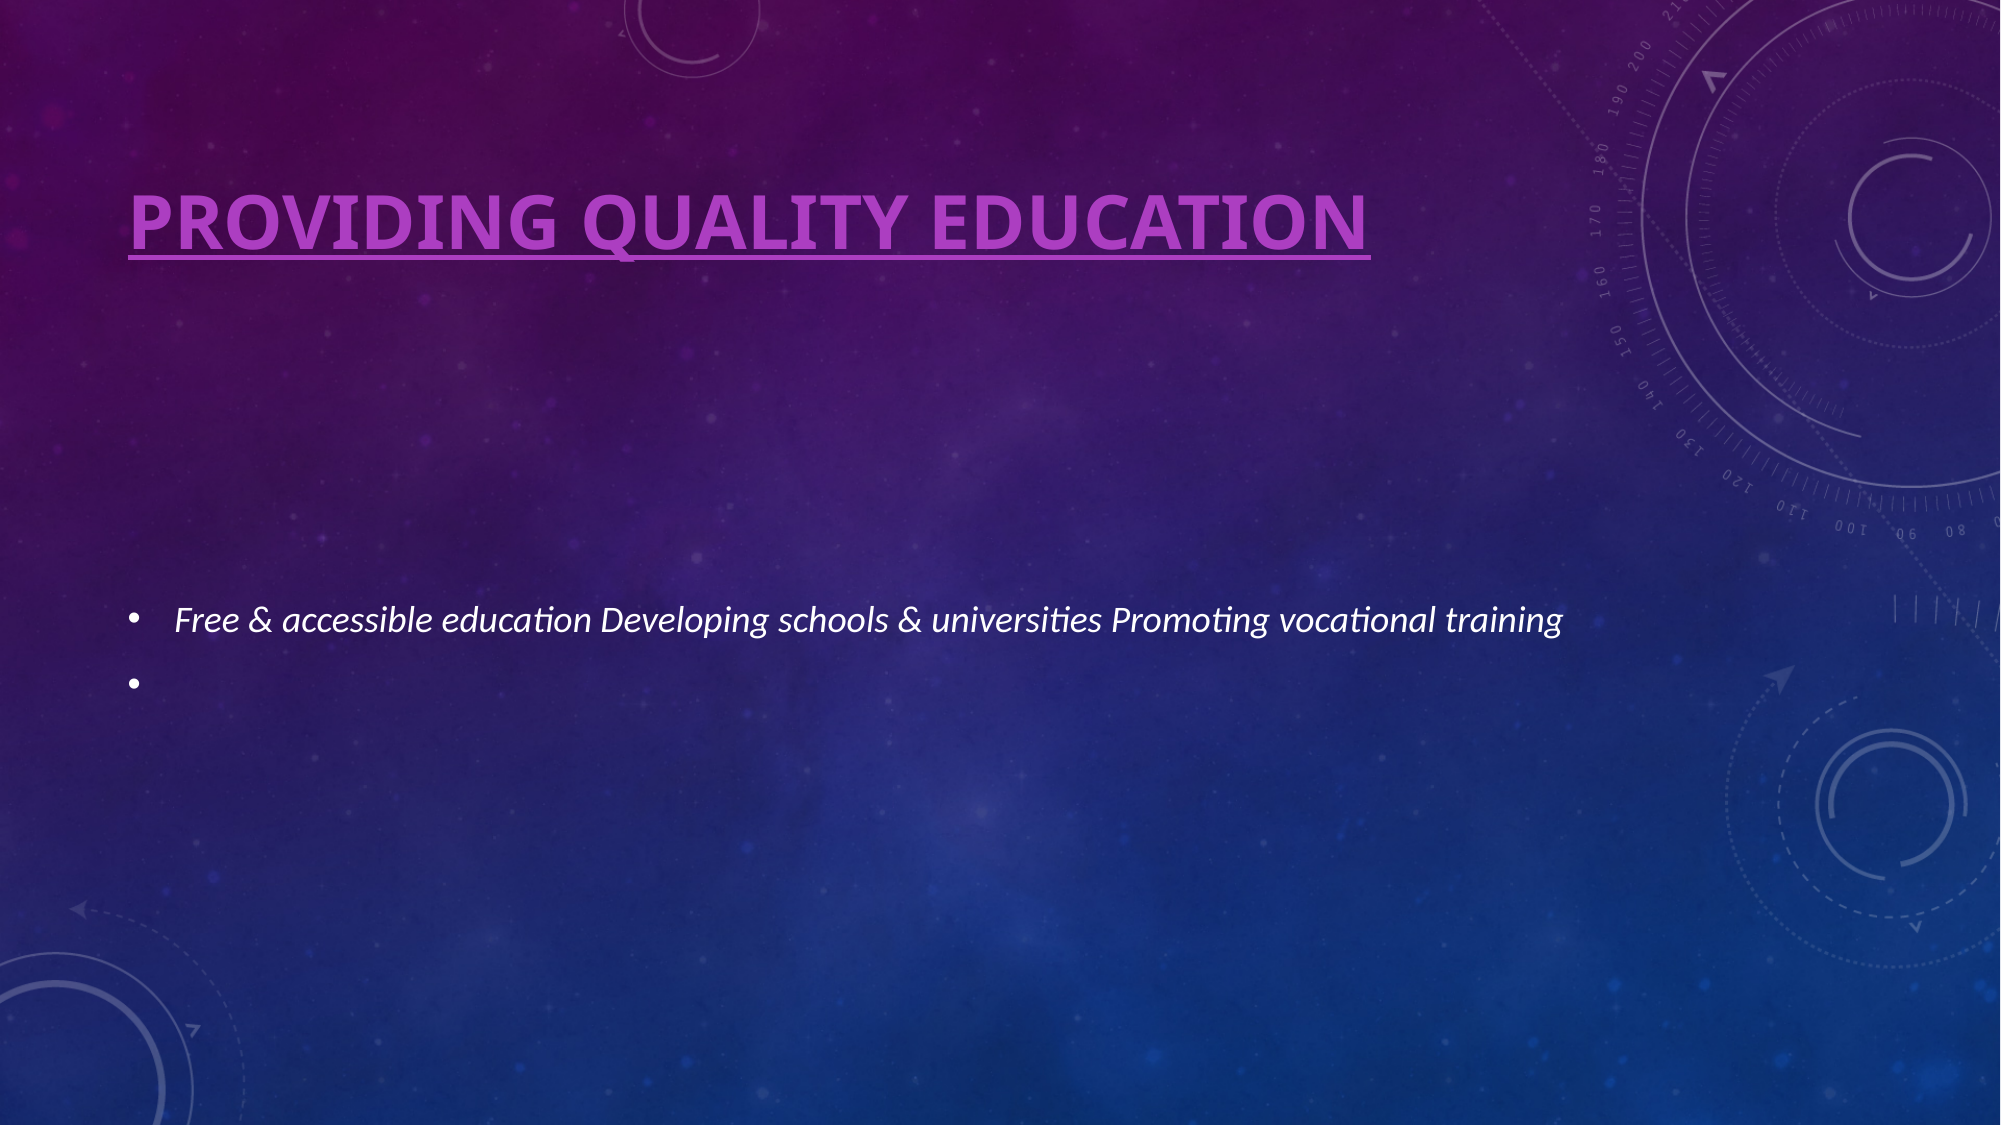

# Providing Quality Education
Free & accessible education Developing schools & universities Promoting vocational training